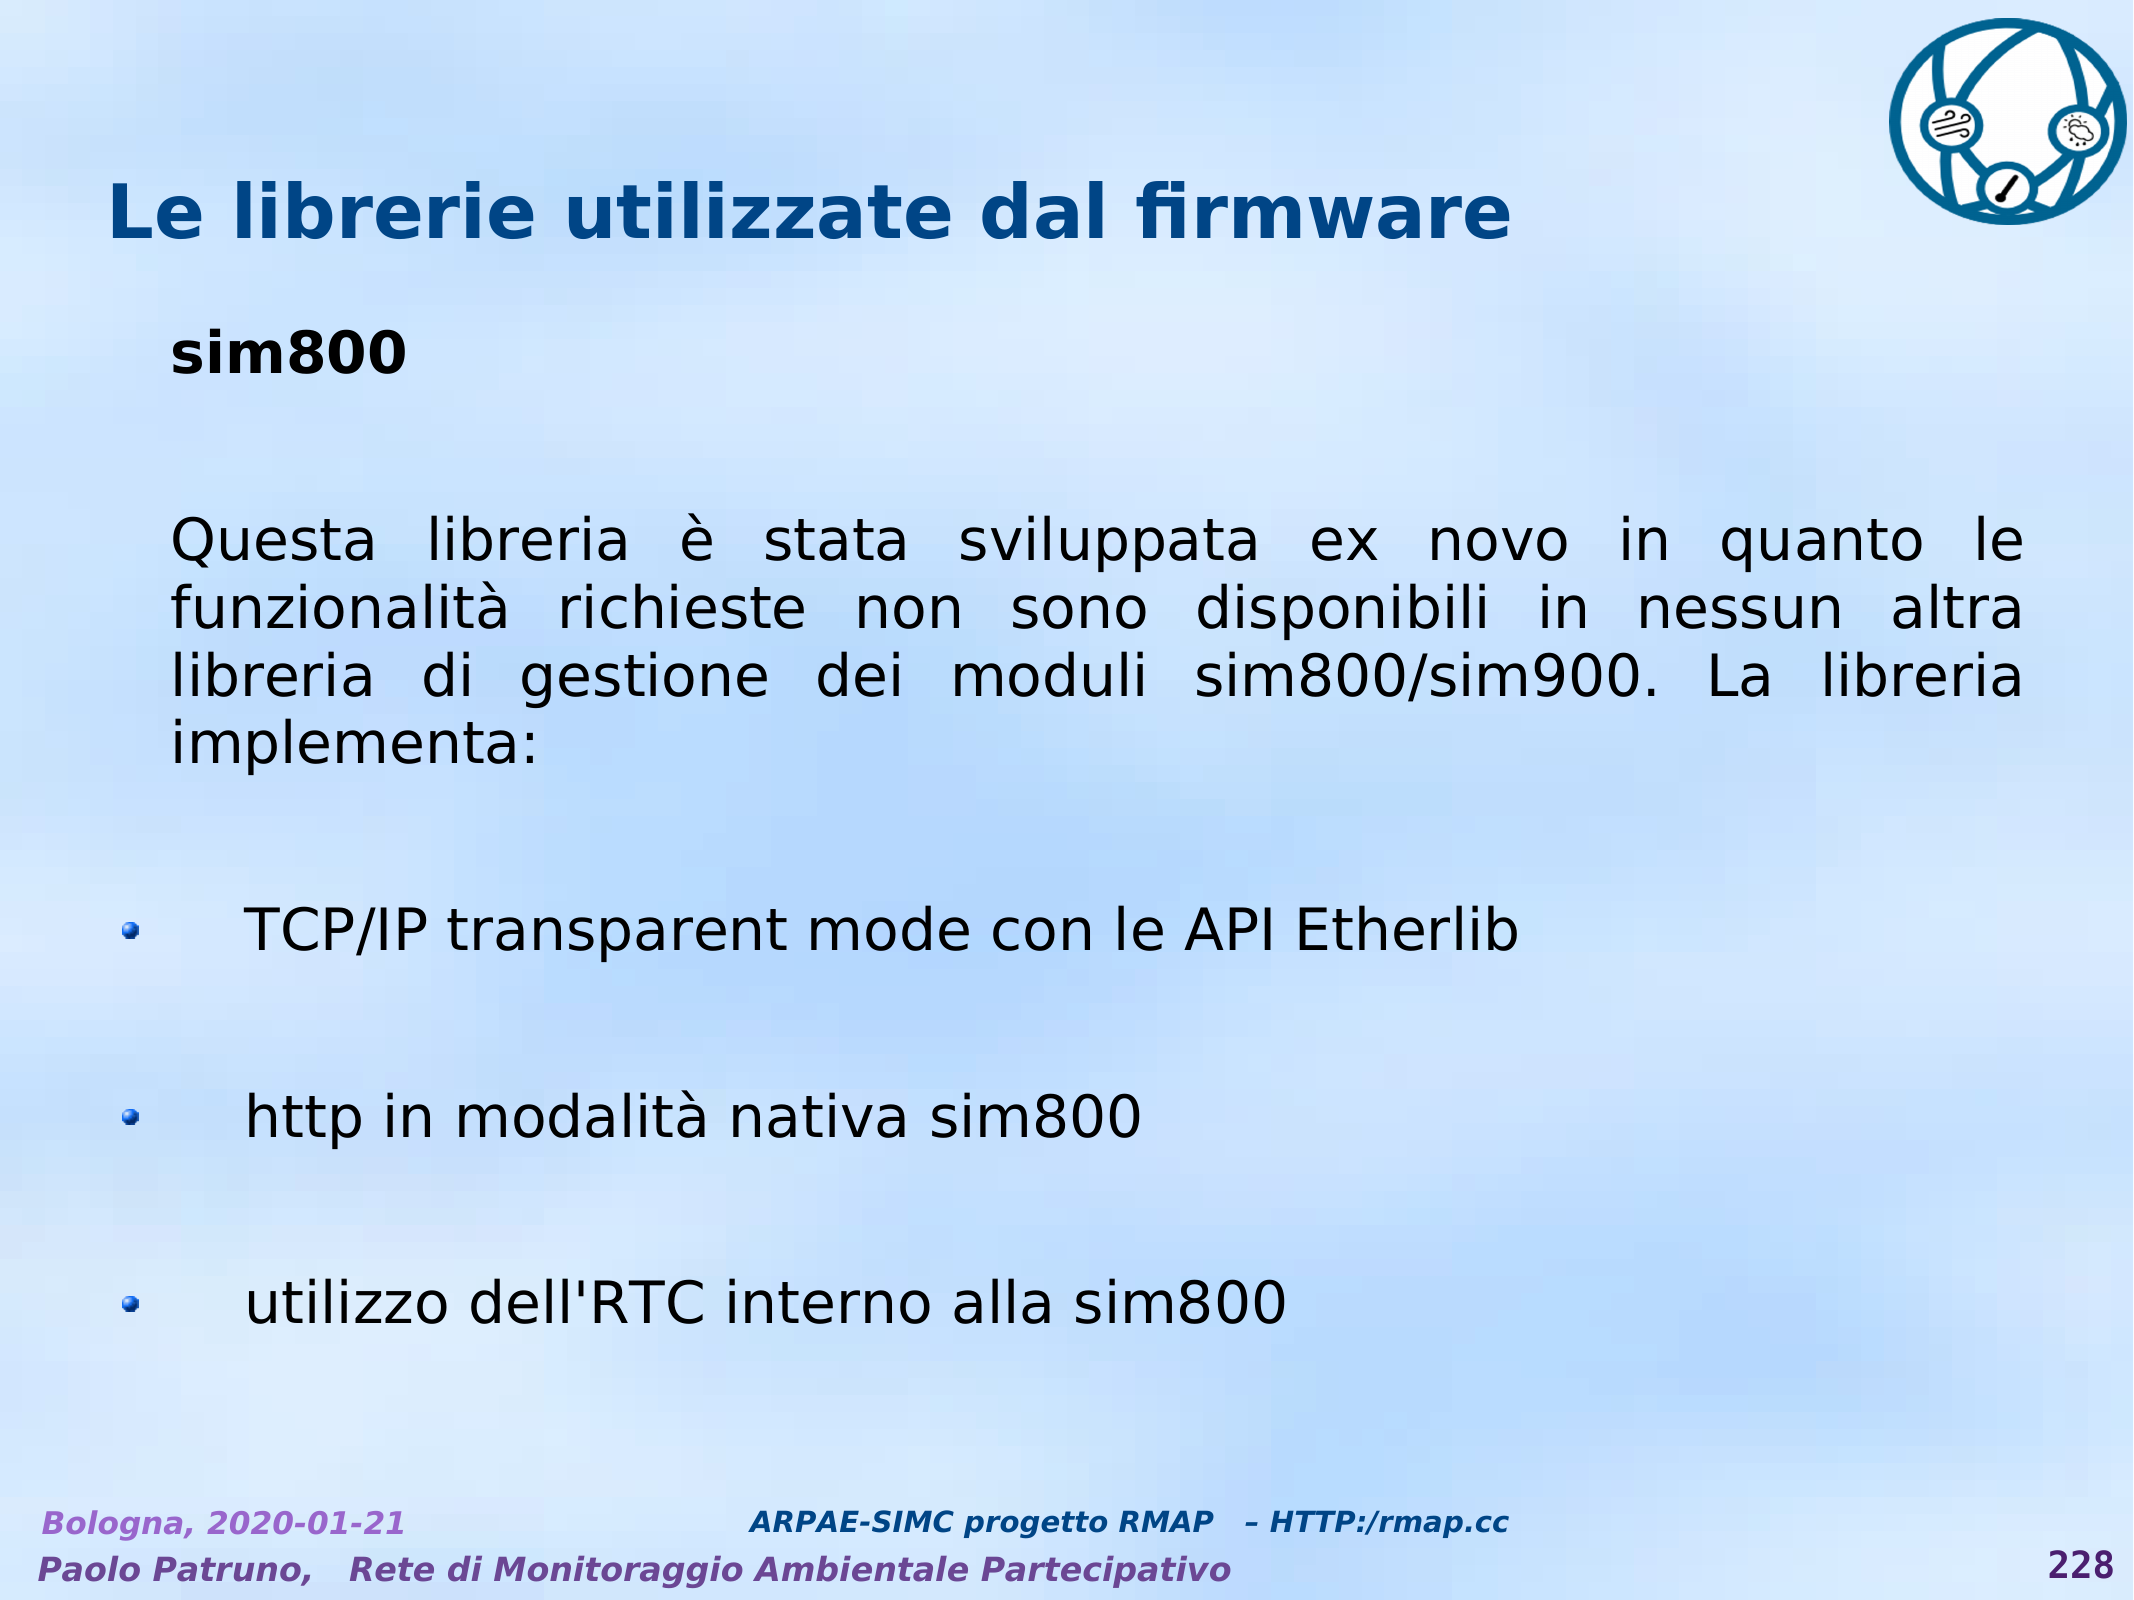

# Le librerie utilizzate dal firmware
sim800
Questa libreria è stata sviluppata ex novo in quanto le funzionalità richieste non sono disponibili in nessun altra libreria di gestione dei moduli sim800/sim900. La libreria implementa:
 TCP/IP transparent mode con le API Etherlib
 http in modalità nativa sim800
 utilizzo dell'RTC interno alla sim800